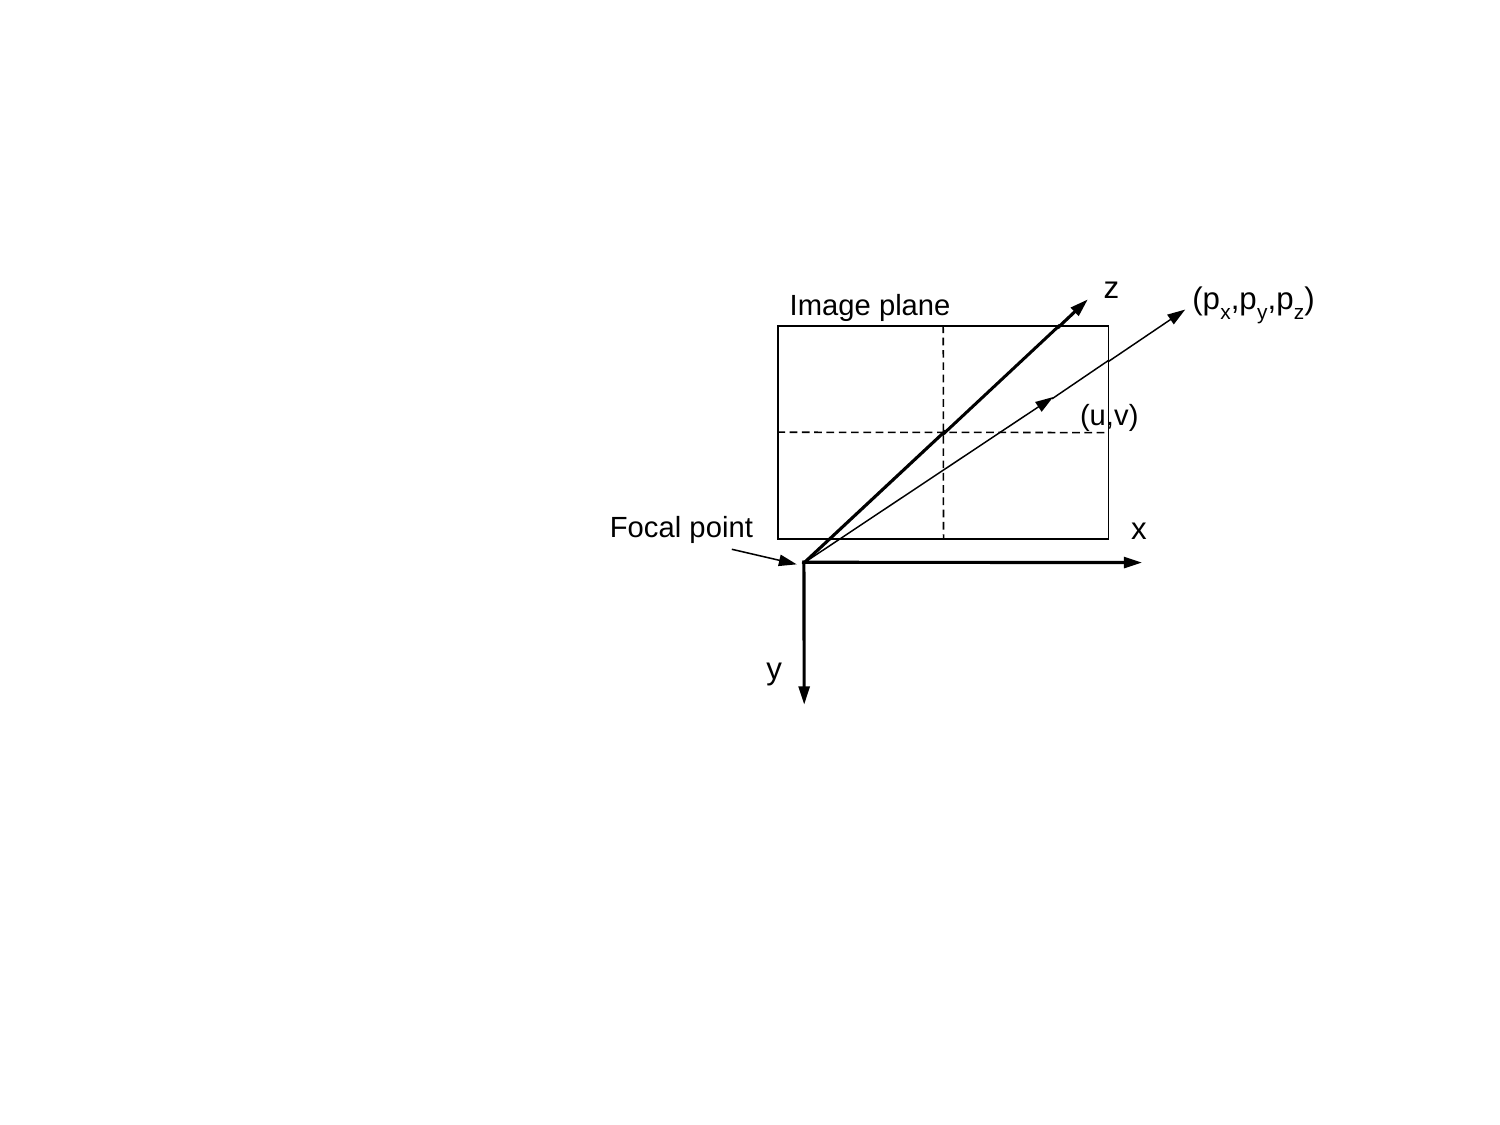

z
(px,py,pz)
Image plane
(u,v)
Focal point
x
y